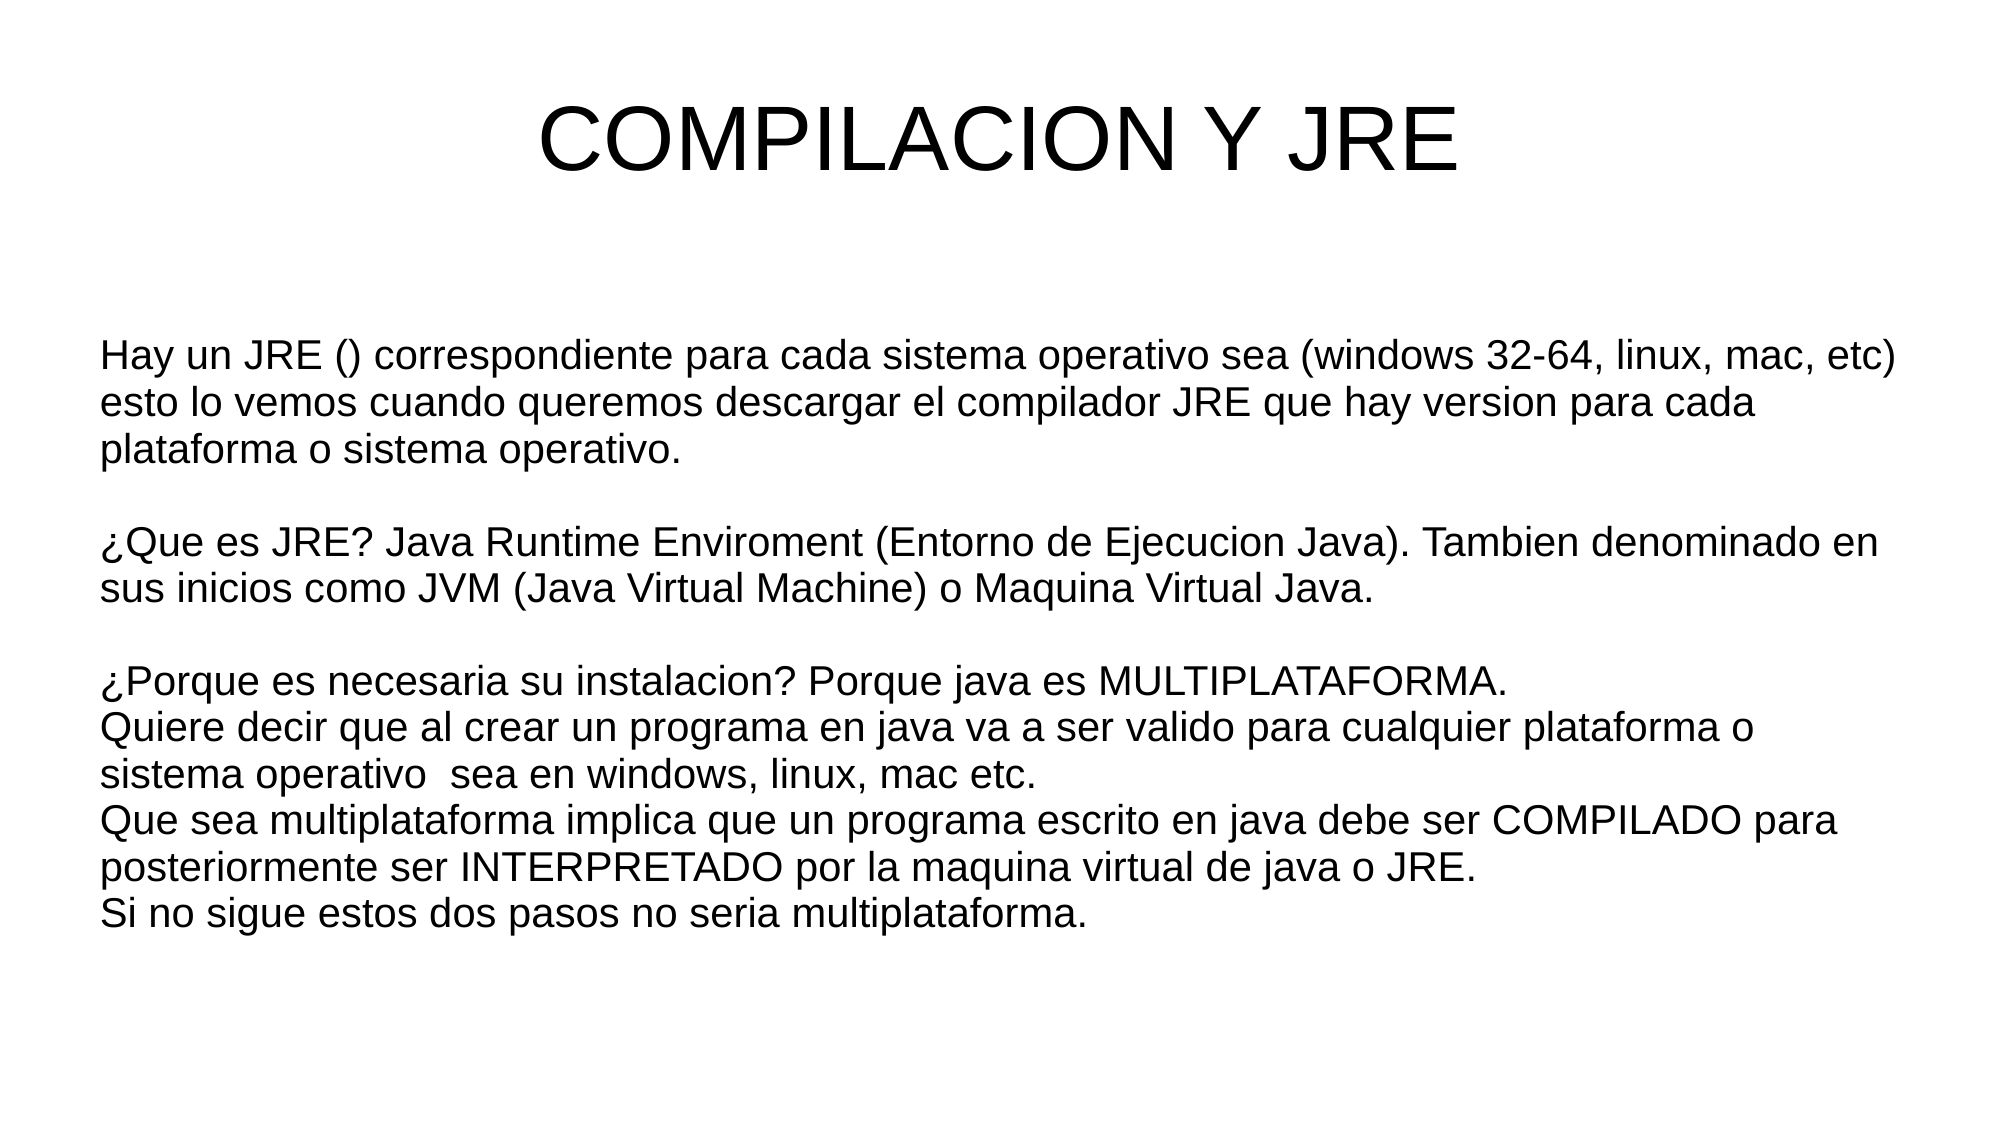

# COMPILACION Y JRE
Hay un JRE () correspondiente para cada sistema operativo sea (windows 32-64, linux, mac, etc) esto lo vemos cuando queremos descargar el compilador JRE que hay version para cada plataforma o sistema operativo.
¿Que es JRE? Java Runtime Enviroment (Entorno de Ejecucion Java). Tambien denominado en sus inicios como JVM (Java Virtual Machine) o Maquina Virtual Java.
¿Porque es necesaria su instalacion? Porque java es MULTIPLATAFORMA.
Quiere decir que al crear un programa en java va a ser valido para cualquier plataforma o sistema operativo sea en windows, linux, mac etc.
Que sea multiplataforma implica que un programa escrito en java debe ser COMPILADO para posteriormente ser INTERPRETADO por la maquina virtual de java o JRE.
Si no sigue estos dos pasos no seria multiplataforma.